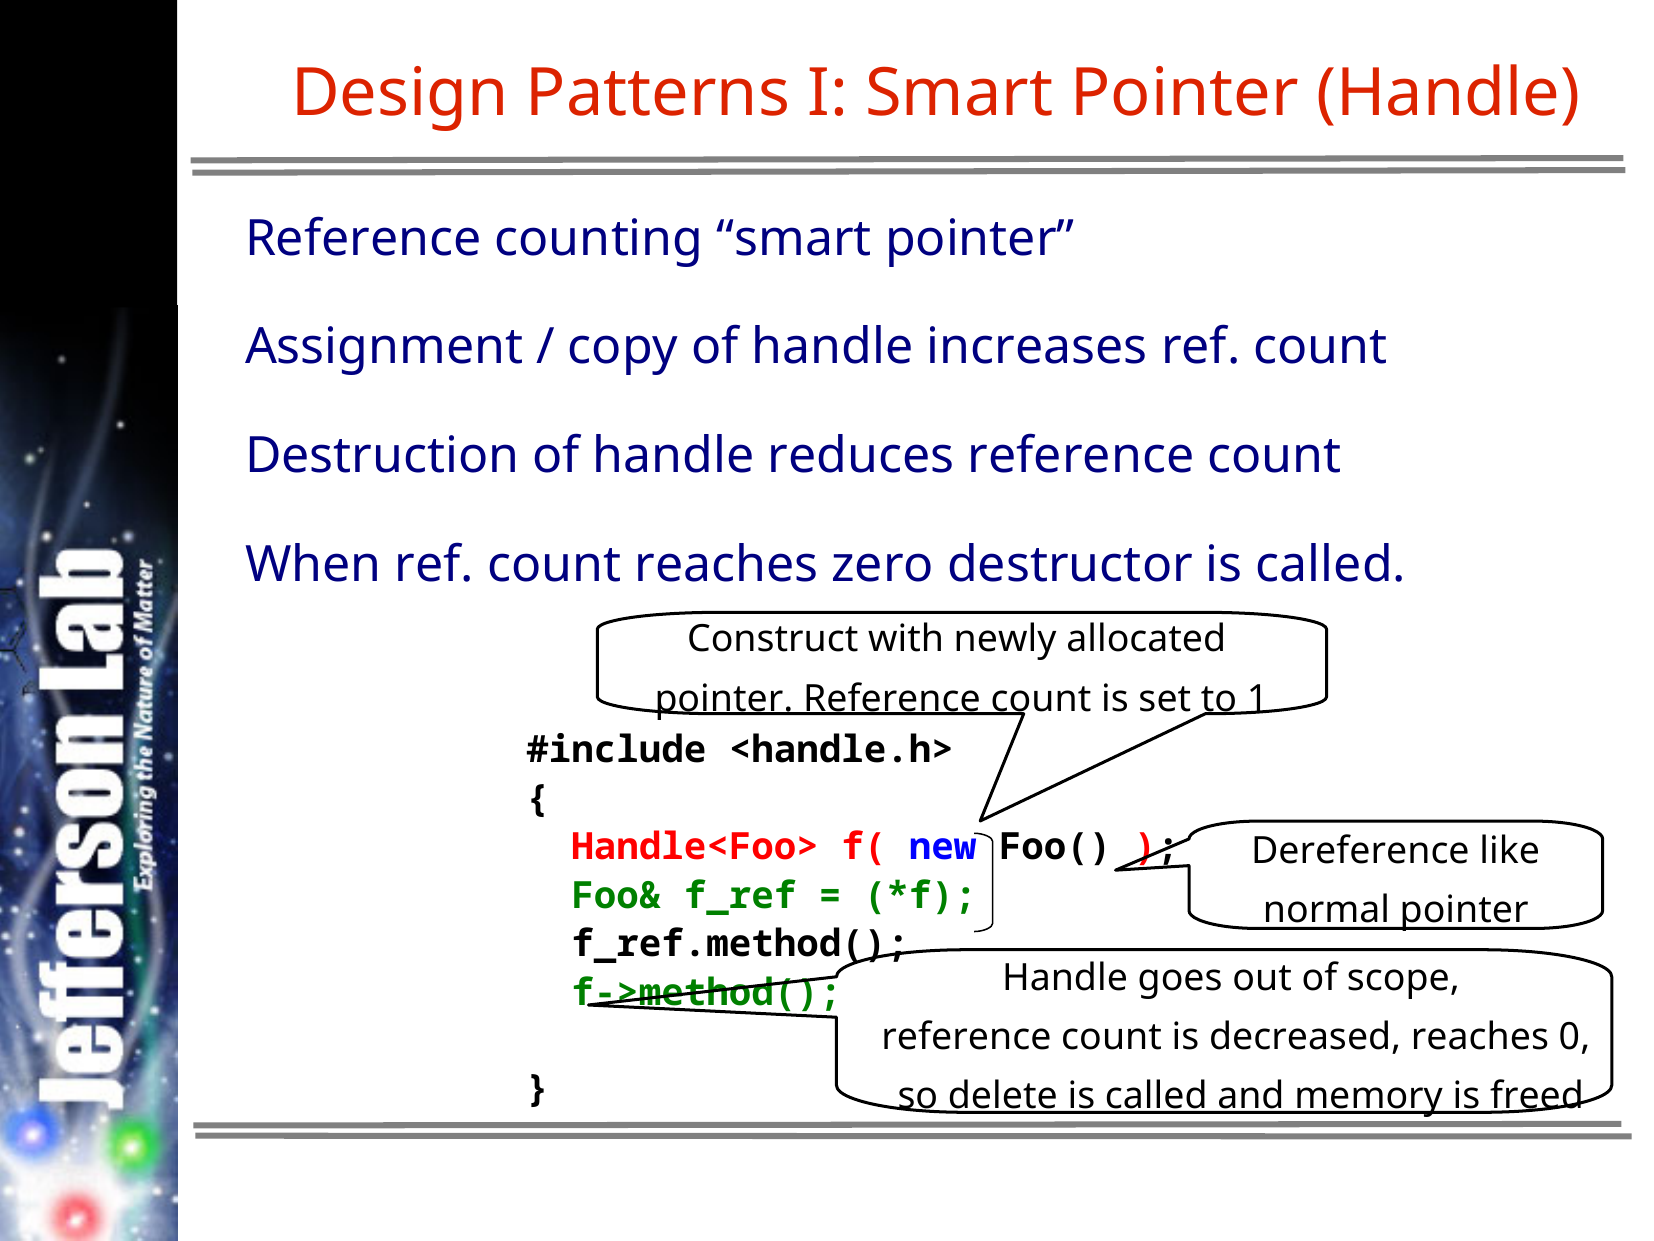

# Design Patterns I: Smart Pointer (Handle)
Reference counting “smart pointer”
Assignment / copy of handle increases ref. count
Destruction of handle reduces reference count
When ref. count reaches zero destructor is called.
Construct with newly allocated
pointer. Reference count is set to 1
#include <handle.h>
{
 Handle<Foo> f( new Foo() );
 Foo& f_ref = (*f);
 f_ref.method();
 f->method();
}
Dereference like
normal pointer
Handle goes out of scope,
reference count is decreased, reaches 0,
 so delete is called and memory is freed